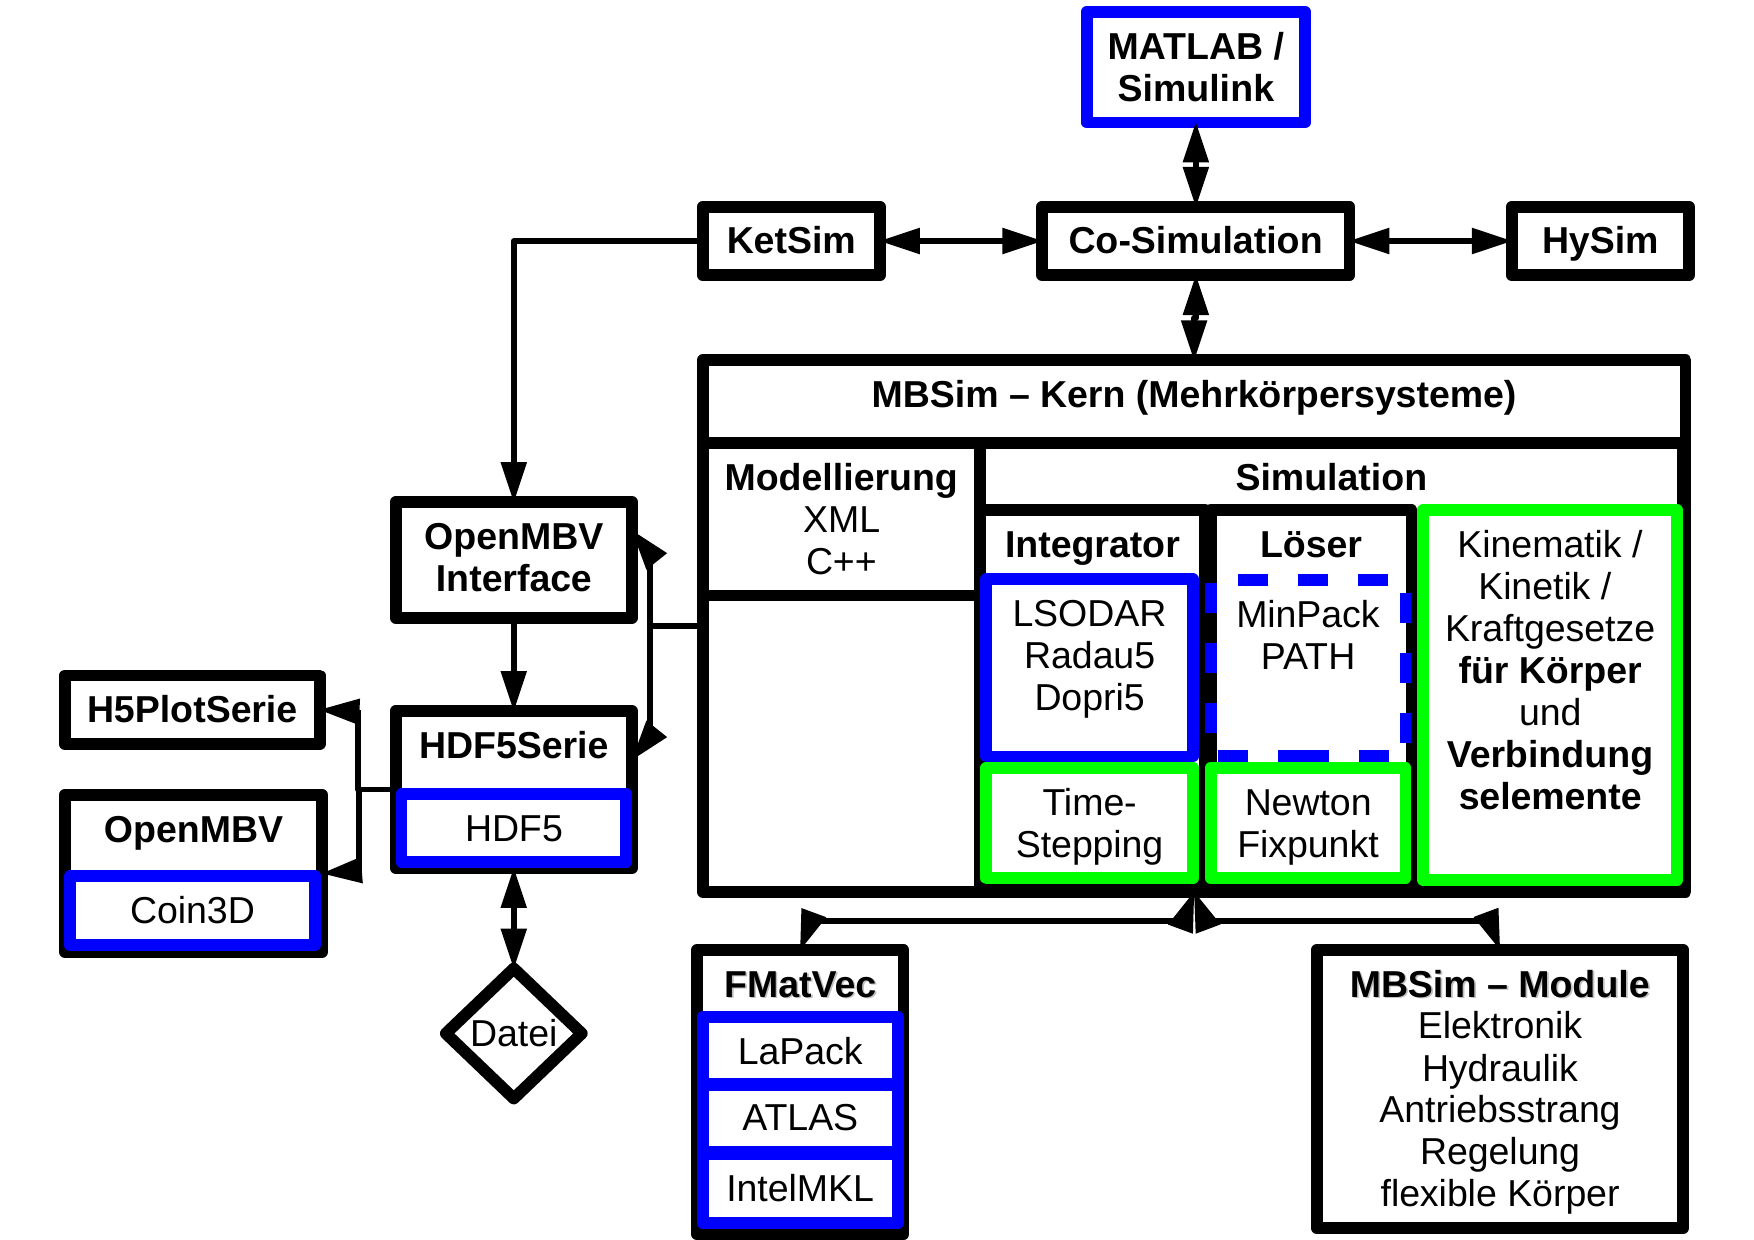

MATLAB / Simulink
KetSim
Co-Simulation
HySim
MBSim – Kern (Mehrkörpersysteme)
Modellierung
XML
C++
Simulation
OpenMBV
Interface
Integrator
Löser
Kinematik / Kinetik /
Kraftgesetze für Körper und Verbindungselemente
LSODAR
Radau5
Dopri5
MinPack
PATH
H5PlotSerie
HDF5Serie
Time-Stepping
Newton
Fixpunkt
HDF5
OpenMBV
Coin3D
MBSim – Module
Elektronik
Hydraulik
Antriebsstrang
Regelung
flexible Körper
FMatVec
Datei
LaPack
ATLAS
IntelMKL